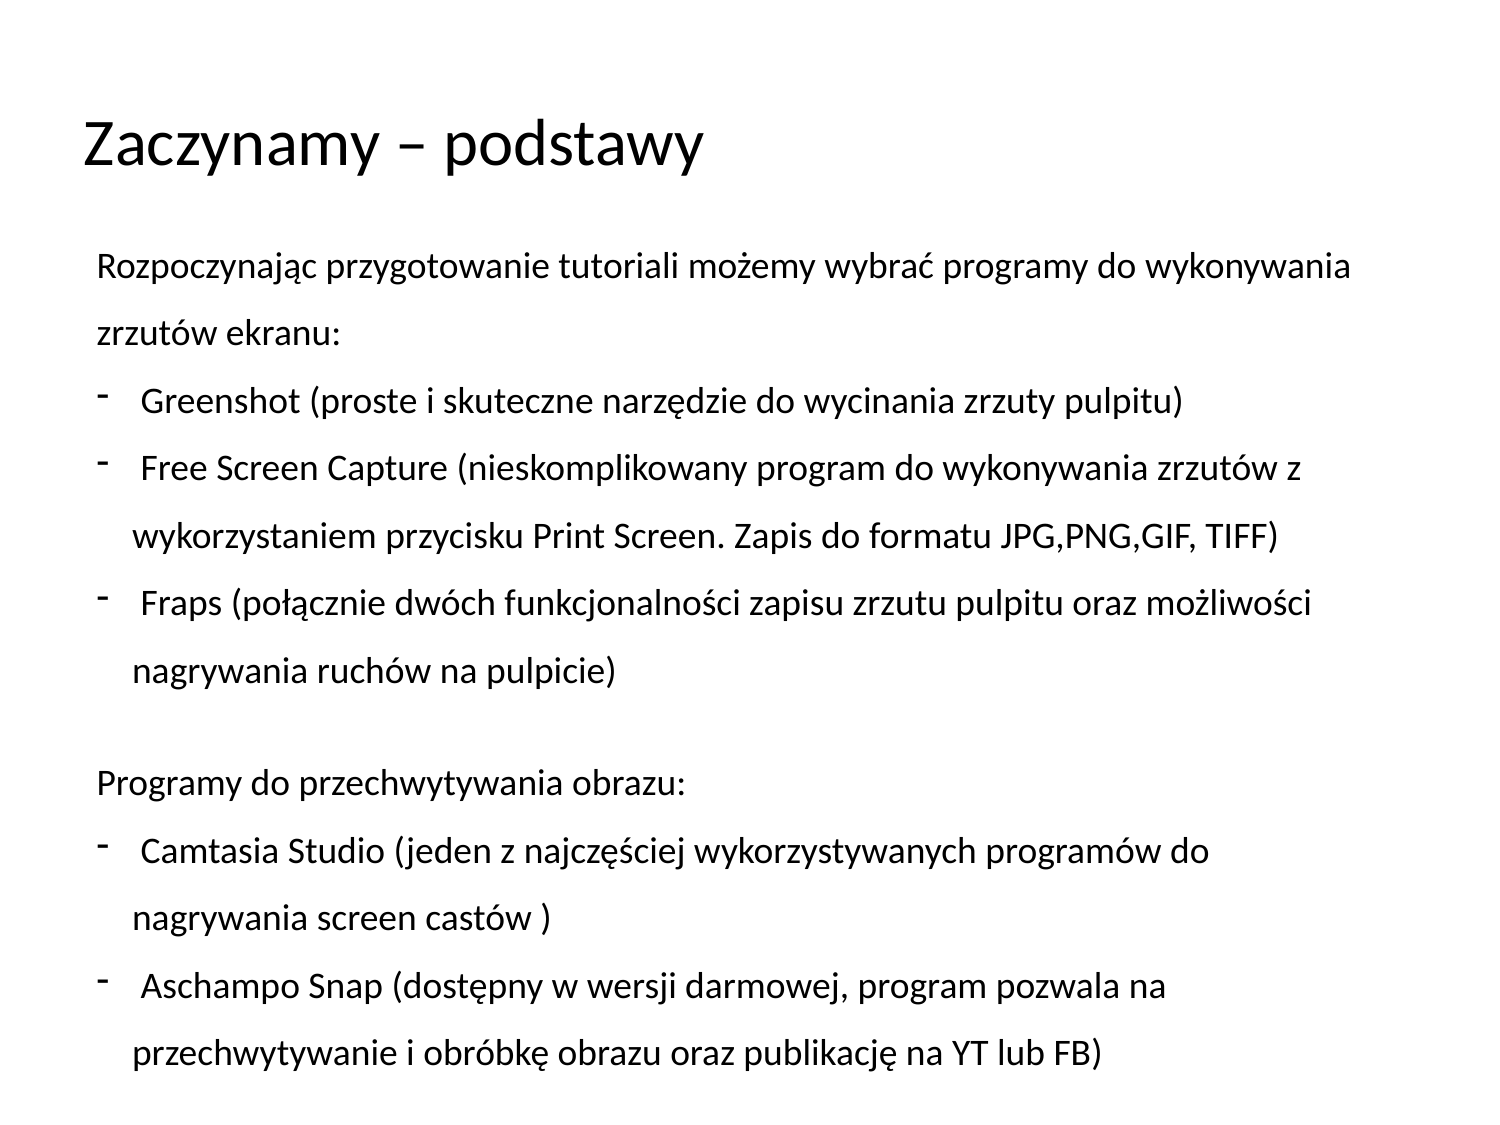

Zaczynamy – podstawy
Rozpoczynając przygotowanie tutoriali możemy wybrać programy do wykonywania zrzutów ekranu:
 Greenshot (proste i skuteczne narzędzie do wycinania zrzuty pulpitu)
 Free Screen Capture (nieskomplikowany program do wykonywania zrzutów z wykorzystaniem przycisku Print Screen. Zapis do formatu JPG,PNG,GIF, TIFF)
 Fraps (połącznie dwóch funkcjonalności zapisu zrzutu pulpitu oraz możliwości nagrywania ruchów na pulpicie)
Programy do przechwytywania obrazu:
 Camtasia Studio (jeden z najczęściej wykorzystywanych programów do nagrywania screen castów )
 Aschampo Snap (dostępny w wersji darmowej, program pozwala na przechwytywanie i obróbkę obrazu oraz publikację na YT lub FB)